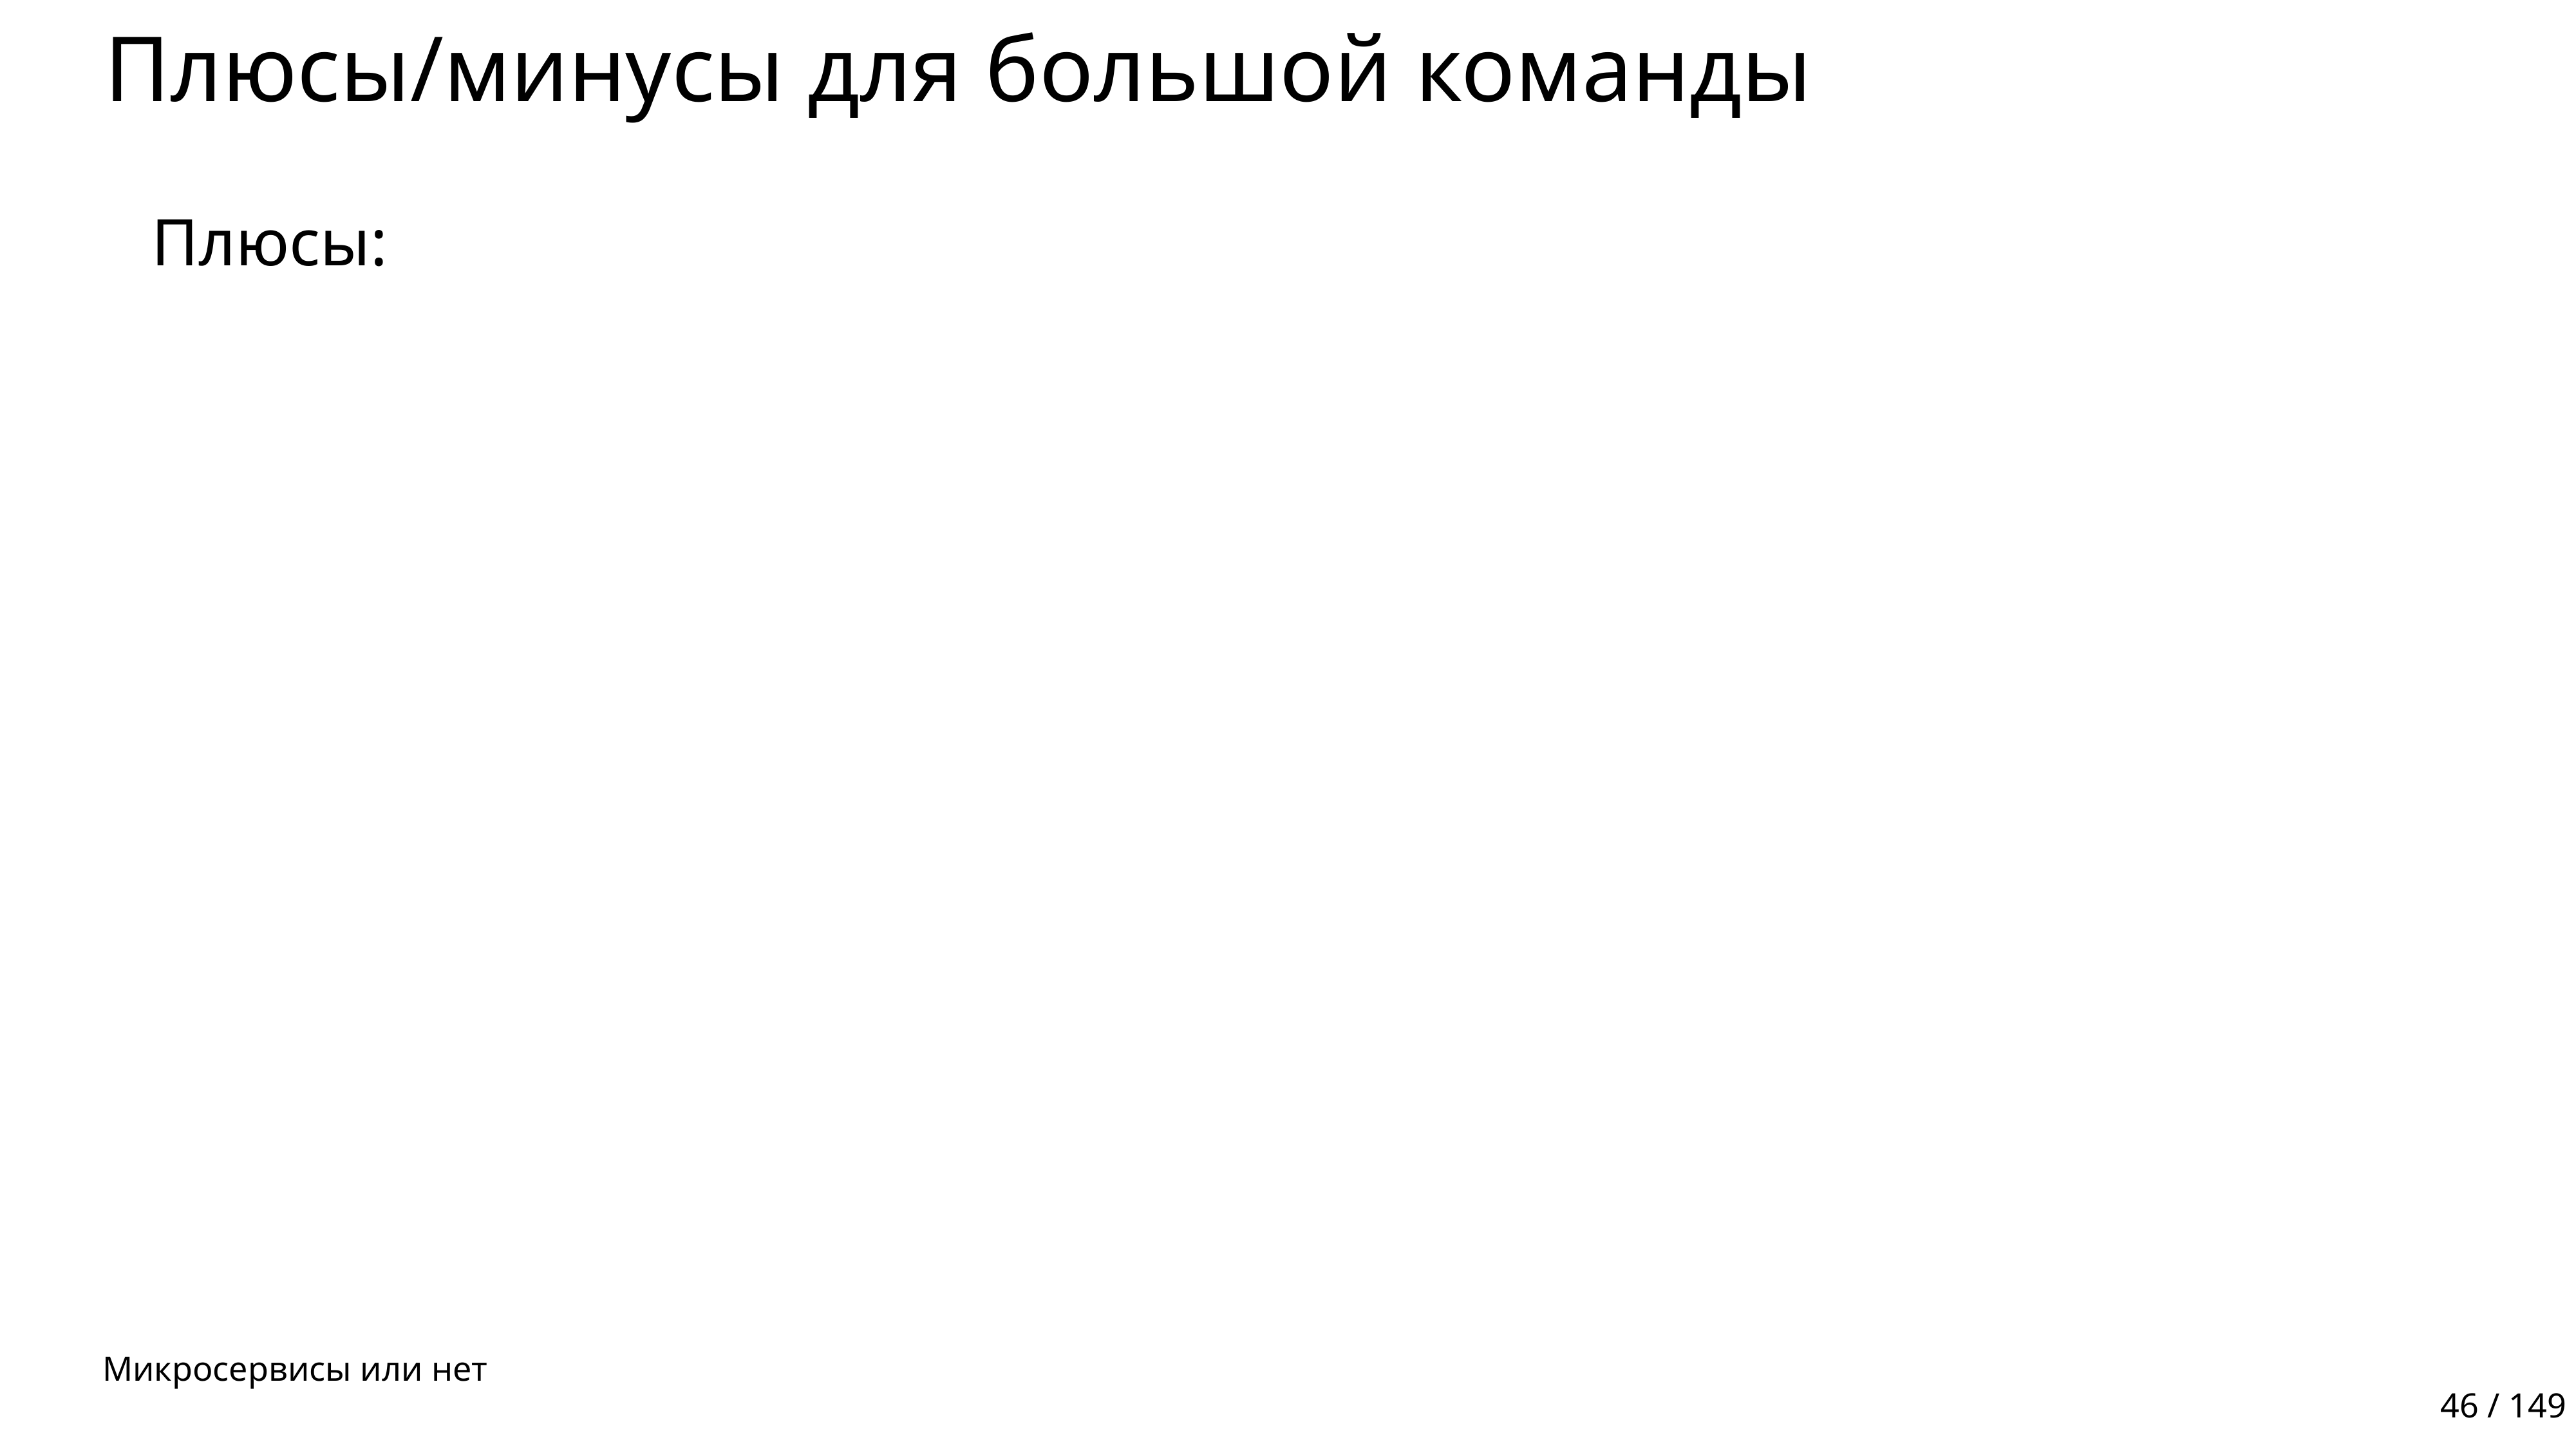

Плюсы/минусы для большой команды
# Плюсы:
Микросервисы или нет